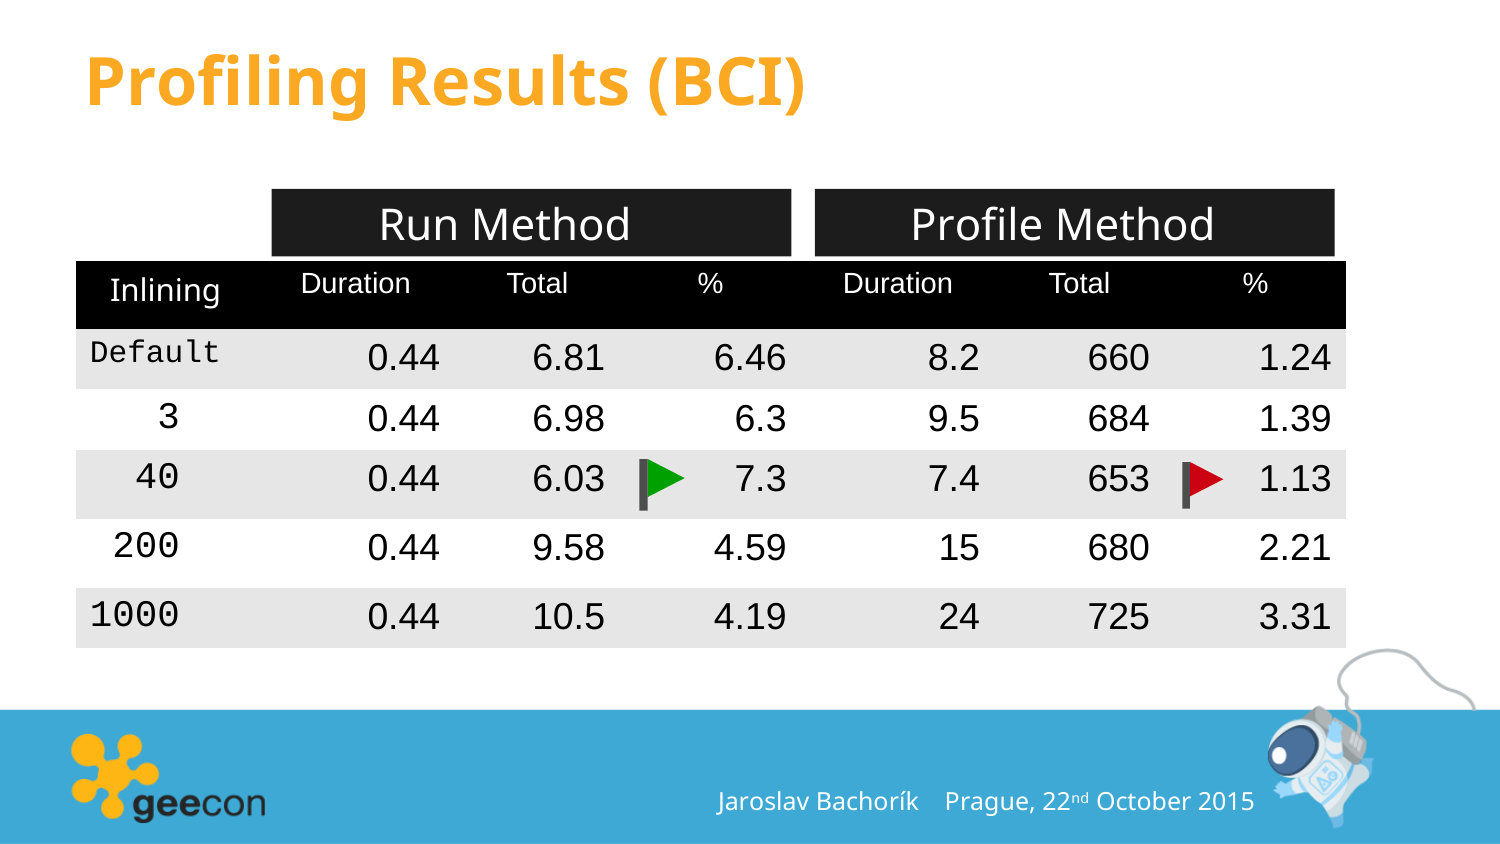

# Profiling Results (BCI)
 Run Method
 Profile Method
| Inlining | Duration | Total | % | Duration | Total | % |
| --- | --- | --- | --- | --- | --- | --- |
| Default | 0.44 | 6.81 | 6.46 | 8.2 | 660 | 1.24 |
| 3 | 0.44 | 6.98 | 6.3 | 9.5 | 684 | 1.39 |
| 40 | 0.44 | 6.03 | 7.3 | 7.4 | 653 | 1.13 |
| 200 | 0.44 | 9.58 | 4.59 | 15 | 680 | 2.21 |
| 1000 | 0.44 | 10.5 | 4.19 | 24 | 725 | 3.31 |
Jaroslav Bachorík Prague, 22nd October 2015